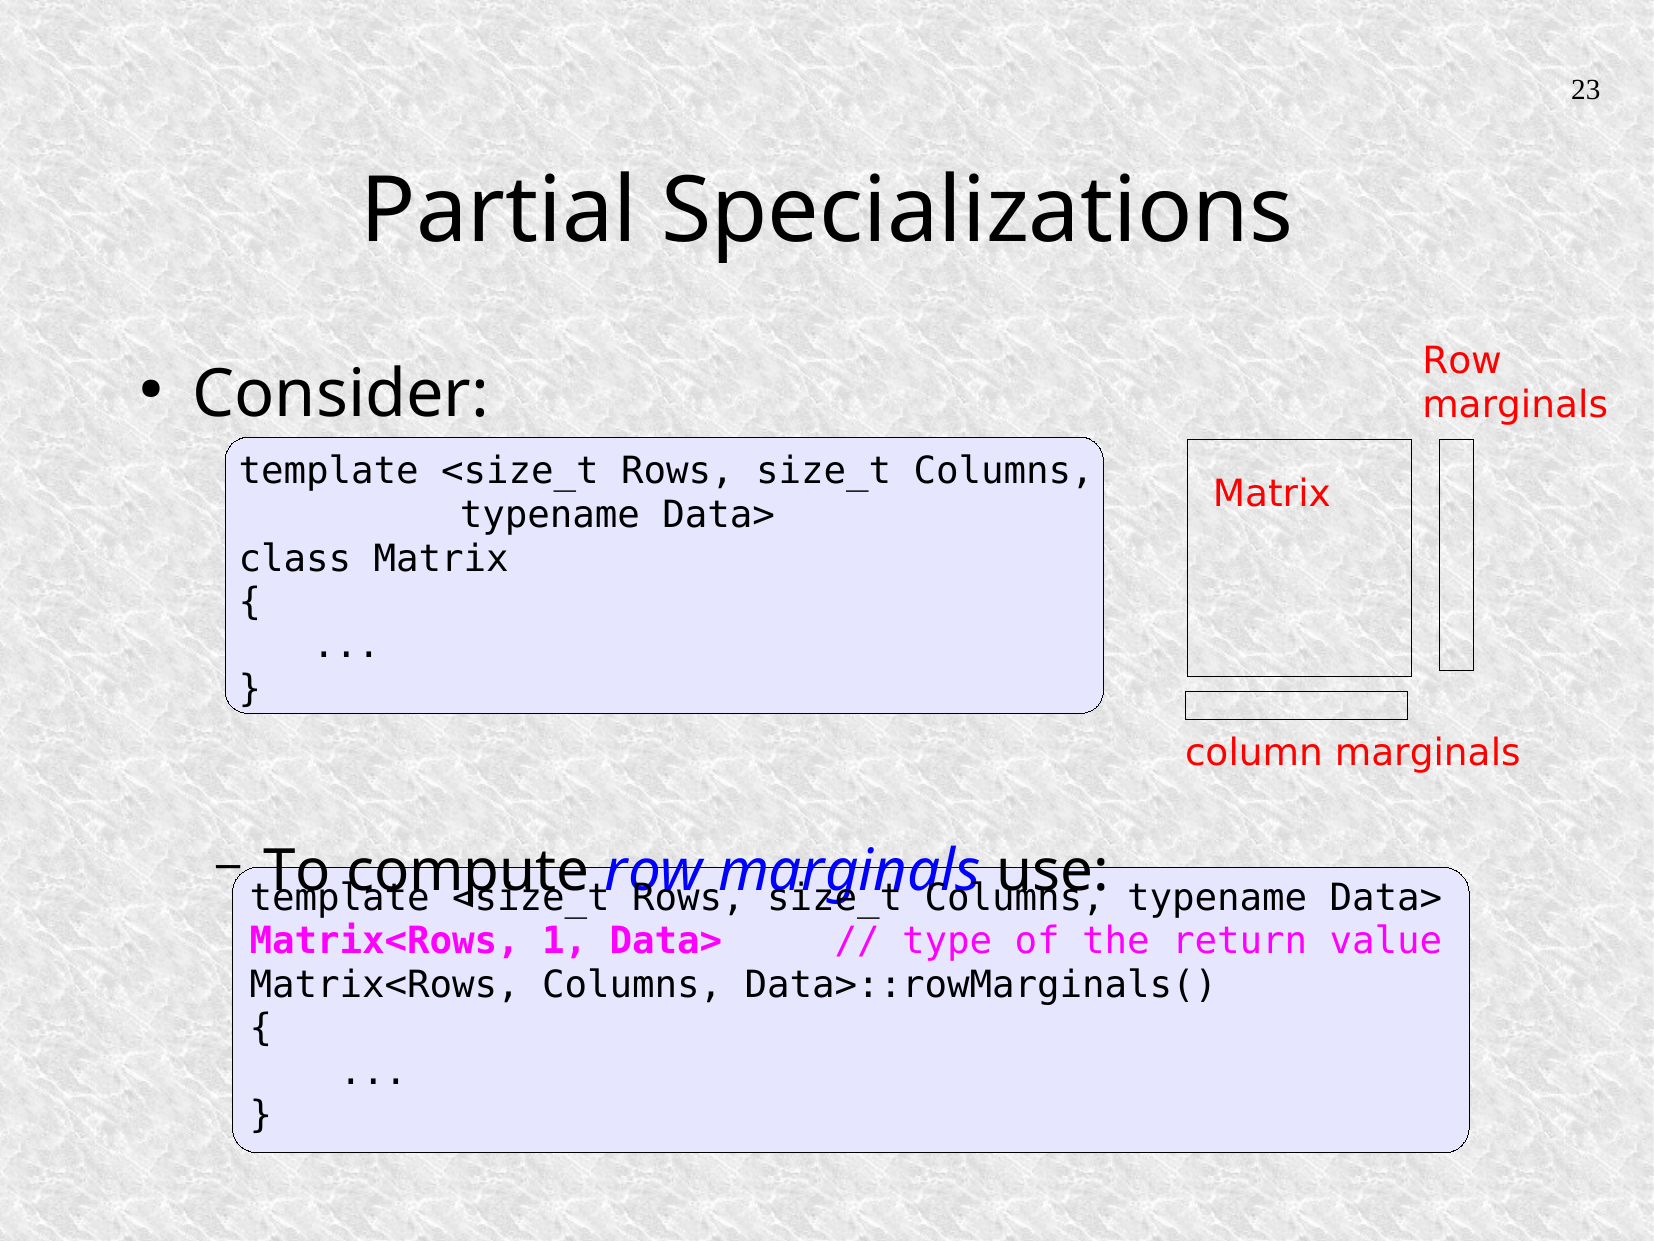

23
# Partial Specializations
Row
marginals
Consider:
To compute row marginals use:
template <size_t Rows, size_t Columns,
			typename Data>
class Matrix
{
	...
}
Matrix
column marginals
template <size_t Rows, size_t Columns, typename Data>
Matrix<Rows, 1, Data> // type of the return value
Matrix<Rows, Columns, Data>::rowMarginals()
{
 ...
}